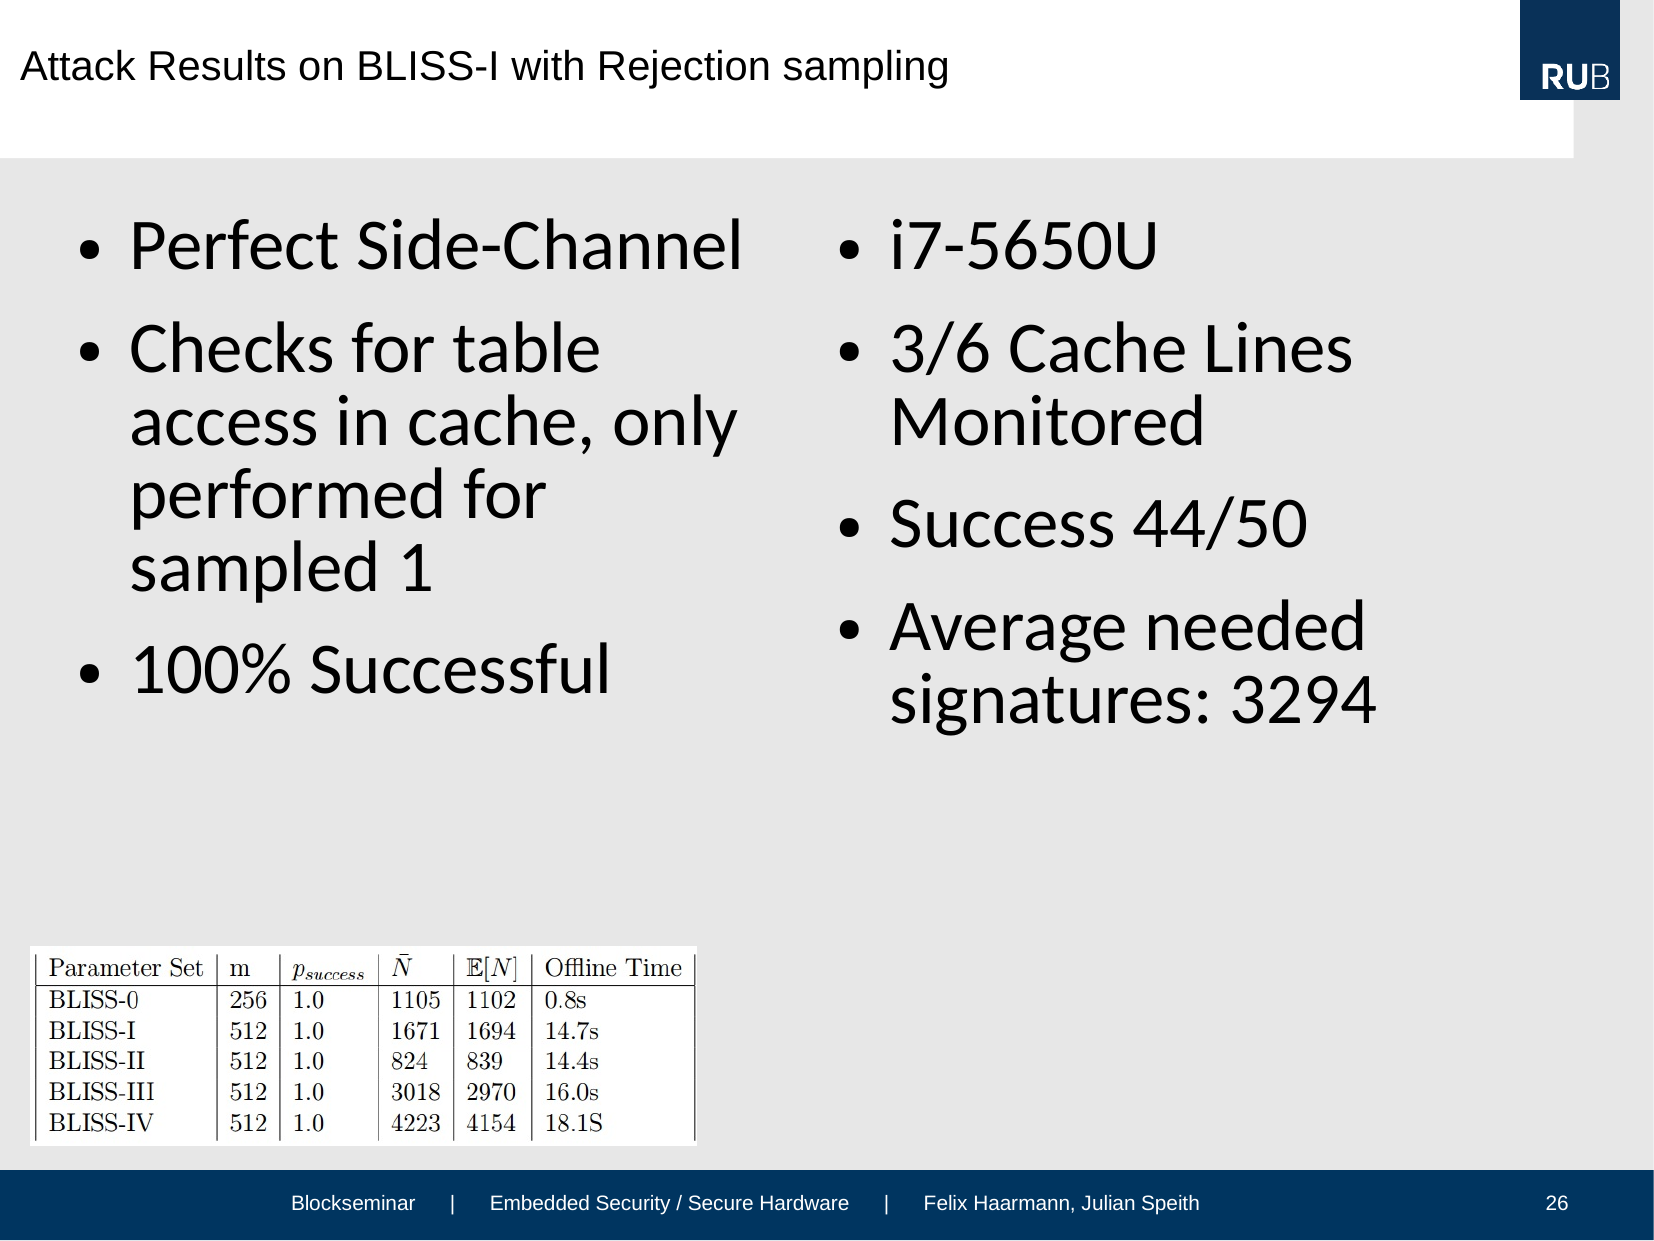

# Attack Results on BLISS-I with Rejection sampling
Perfect Side-Channel
Checks for table access in cache, only performed for sampled 1
100% Successful
i7-5650U
3/6 Cache Lines Monitored
Success 44/50
Average needed signatures: 3294